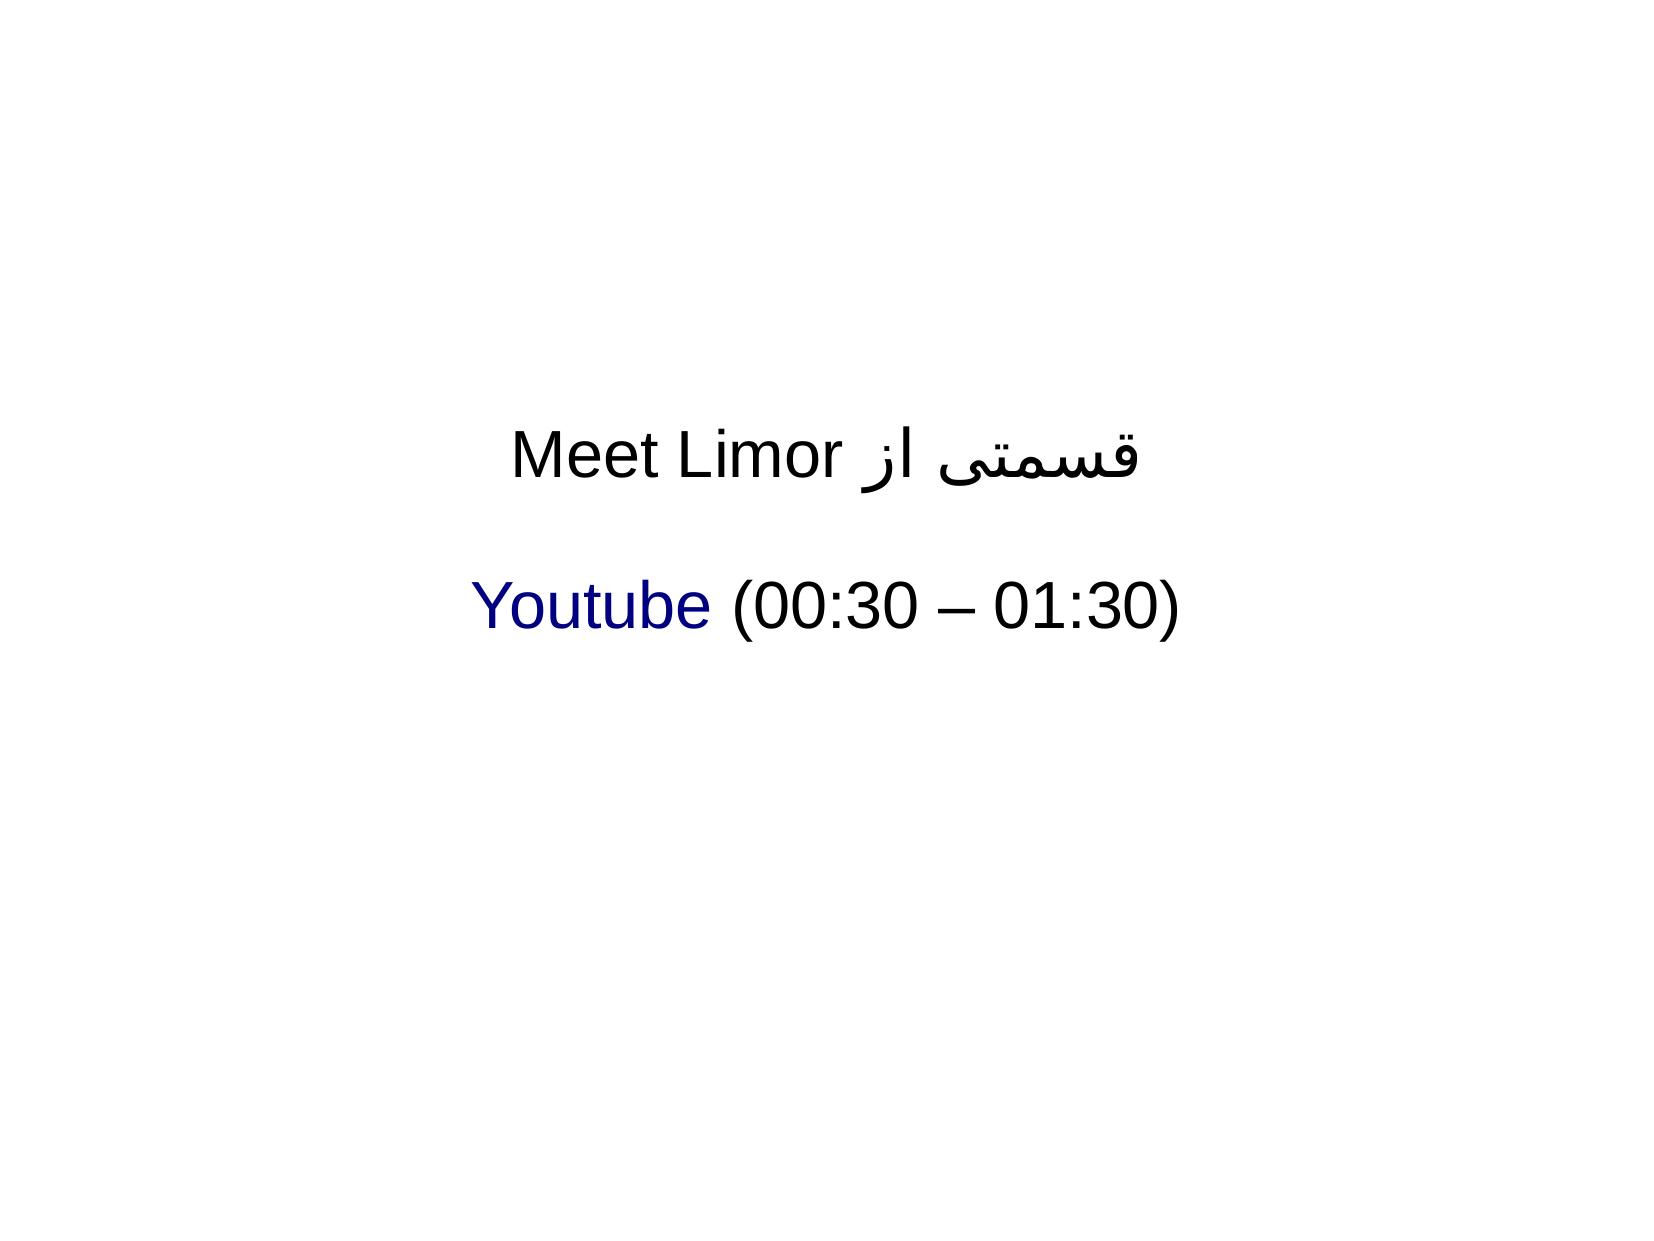

# قسمتی از Meet Limor Youtube (00:30 – 01:30)